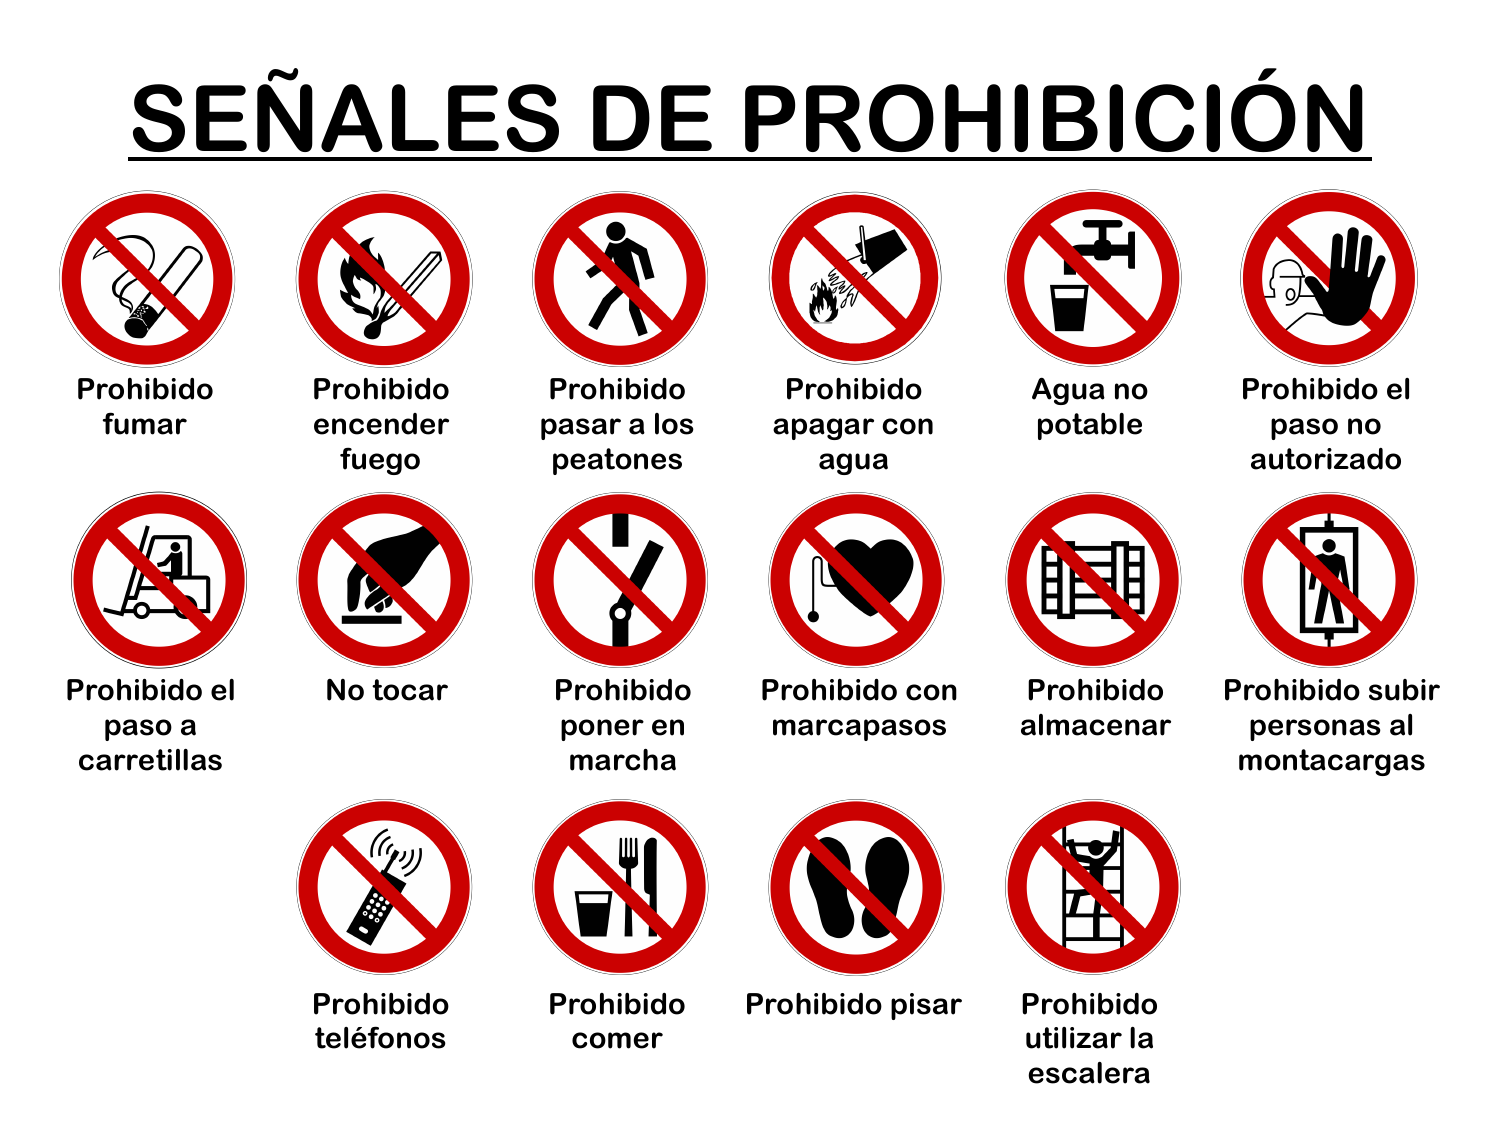

# SEÑALES DE PROHIBICIÓN
Prohibido fumar
Prohibido encender fuego
Prohibido pasar a los peatones
Prohibido apagar con agua
Agua no potable
Prohibido el paso no autorizado
Prohibido el paso a carretillas
No tocar
Prohibido poner en marcha
Prohibido con marcapasos
Prohibido almacenar
Prohibido subir personas al montacargas
Prohibido teléfonos
Prohibido comer
Prohibido pisar
Prohibido utilizar la escalera